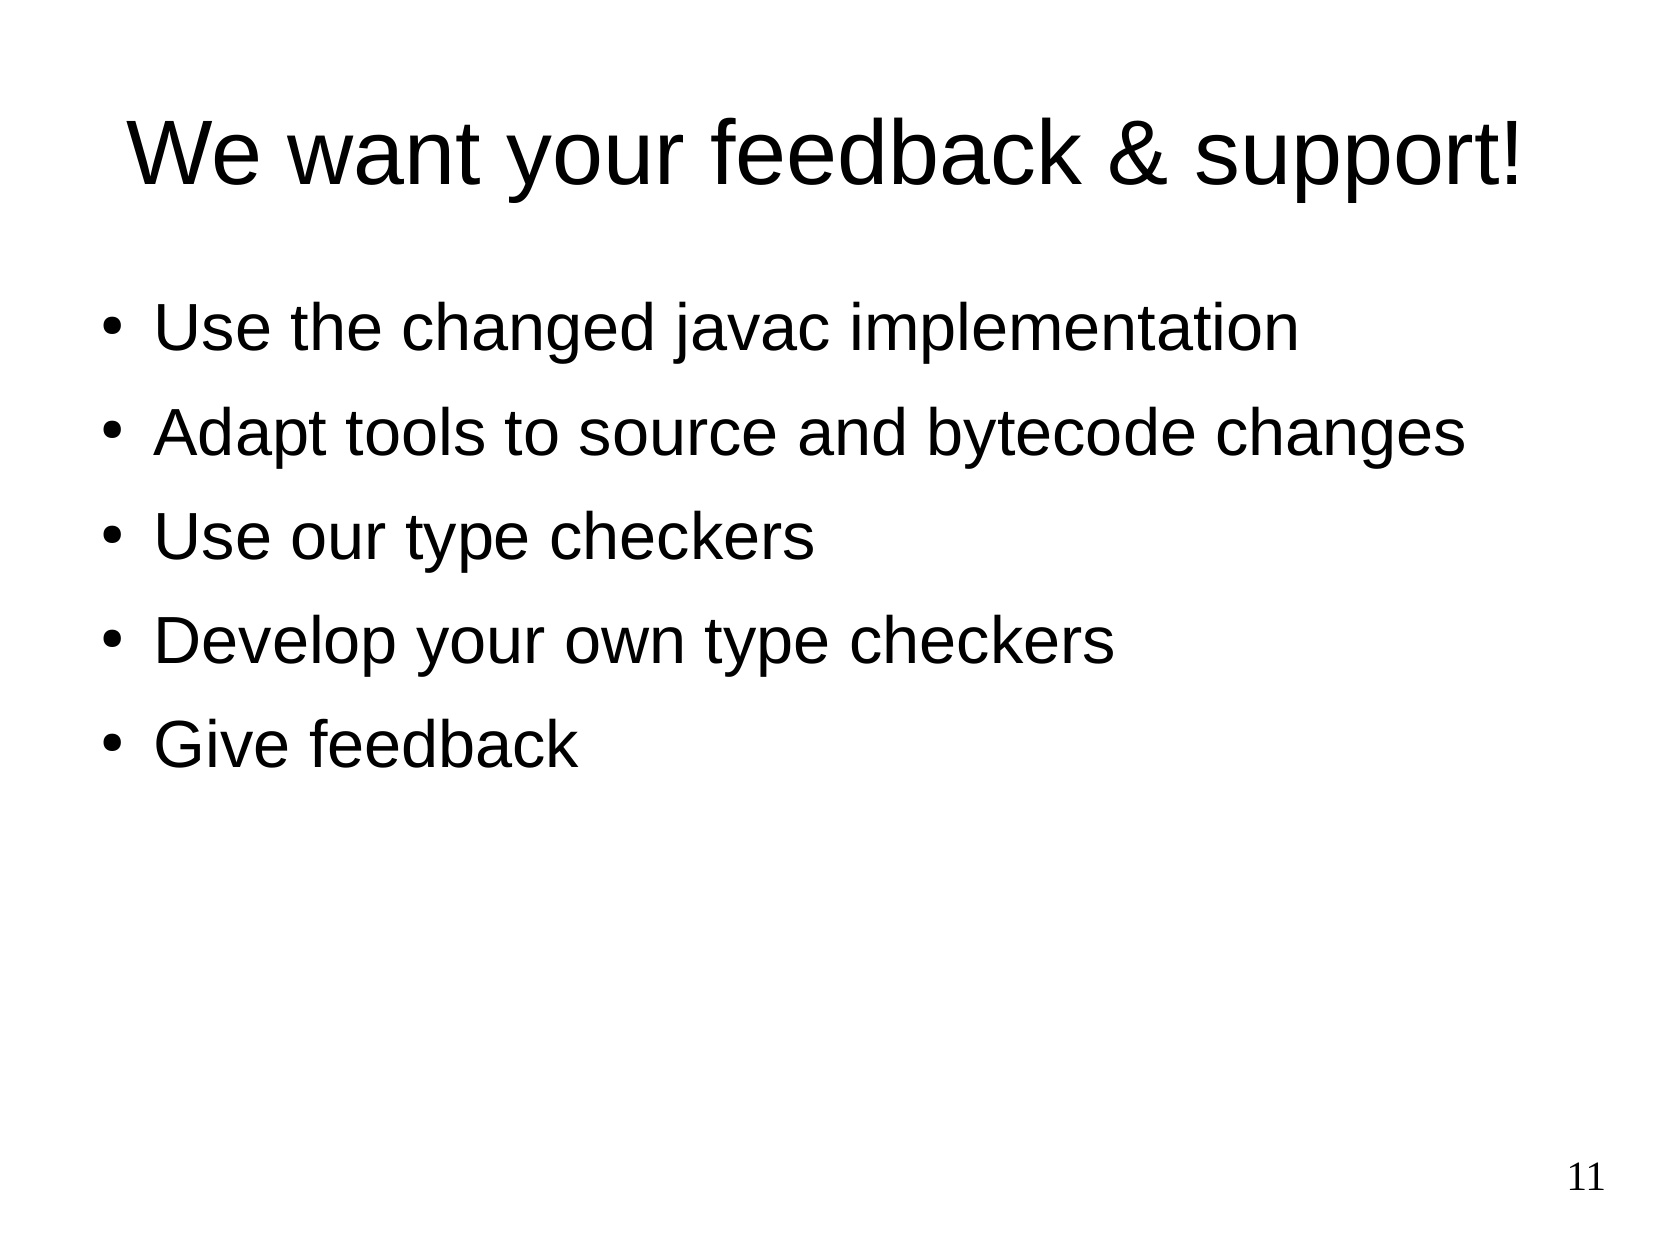

# We want your feedback & support!
Use the changed javac implementation
Adapt tools to source and bytecode changes
Use our type checkers
Develop your own type checkers
Give feedback
11